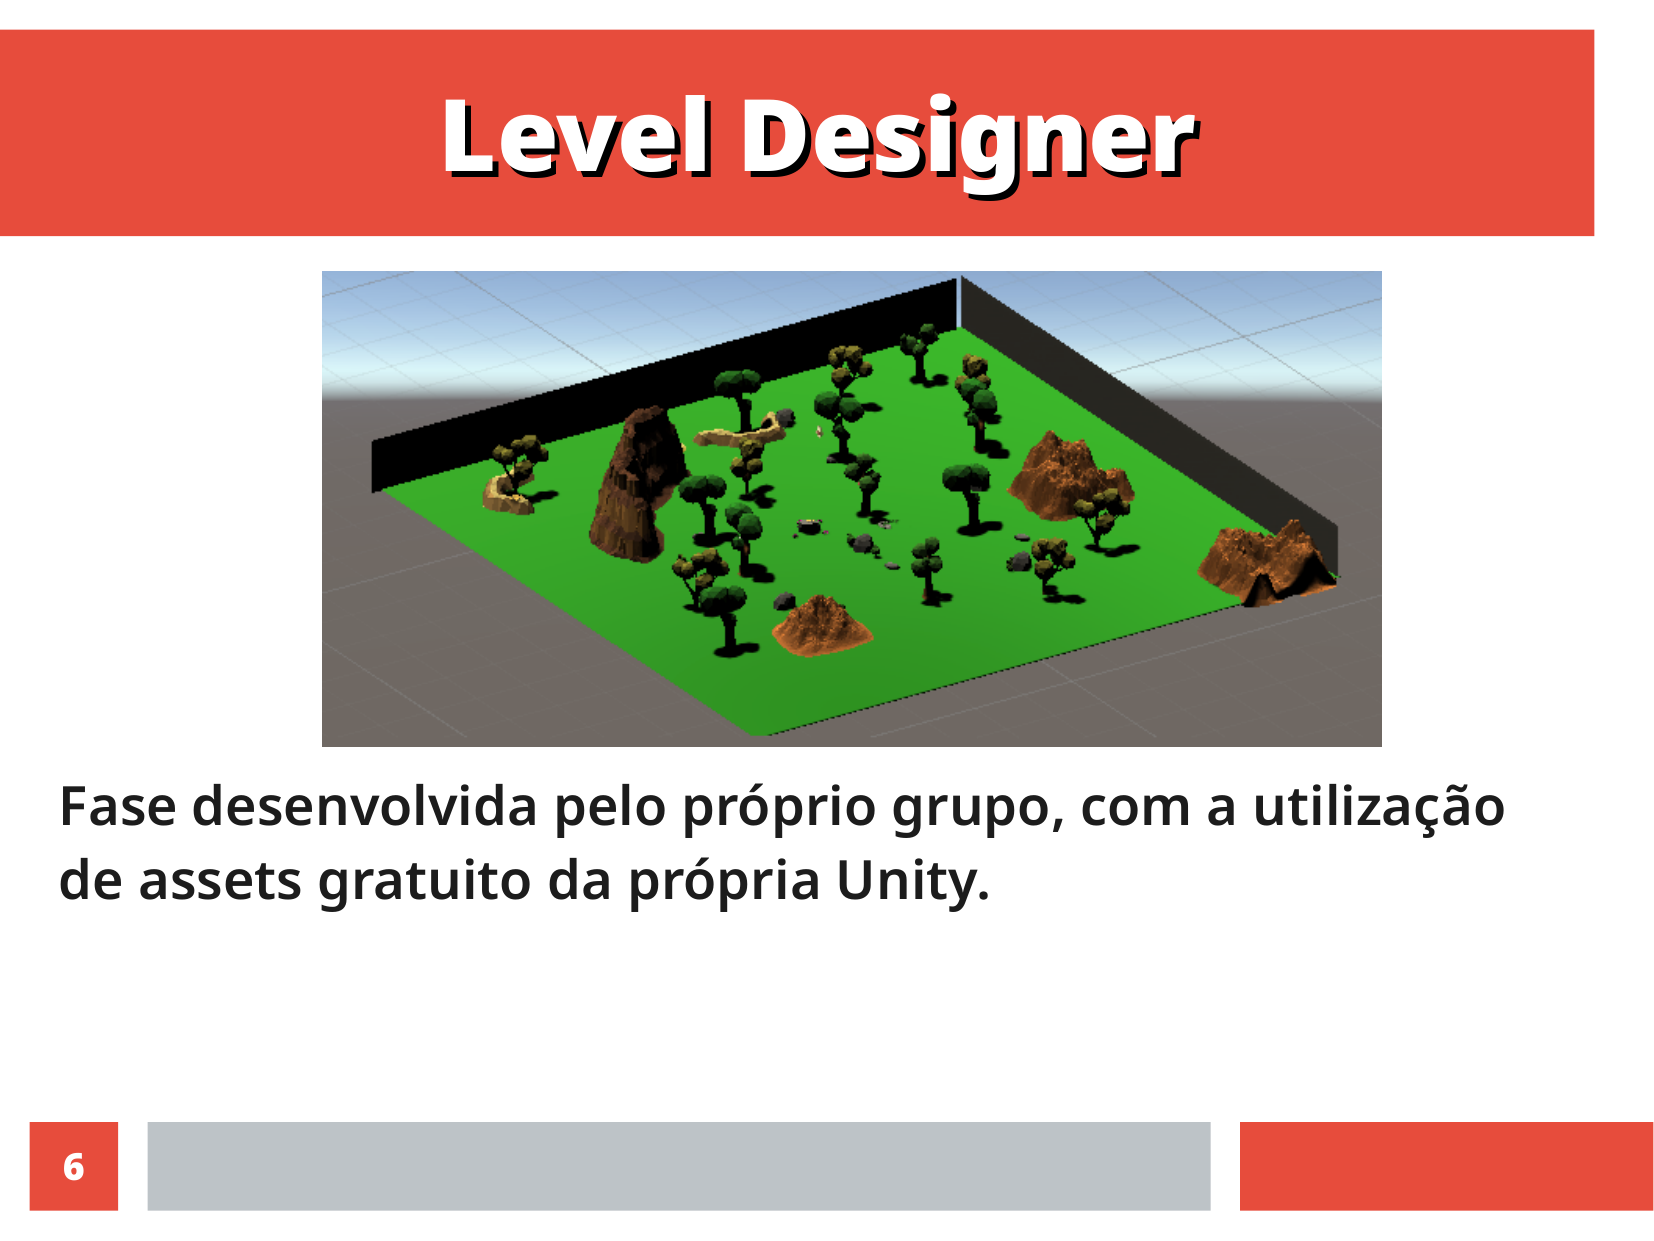

# Level Designer
Fase desenvolvida pelo próprio grupo, com a utilização de assets gratuito da própria Unity.
6